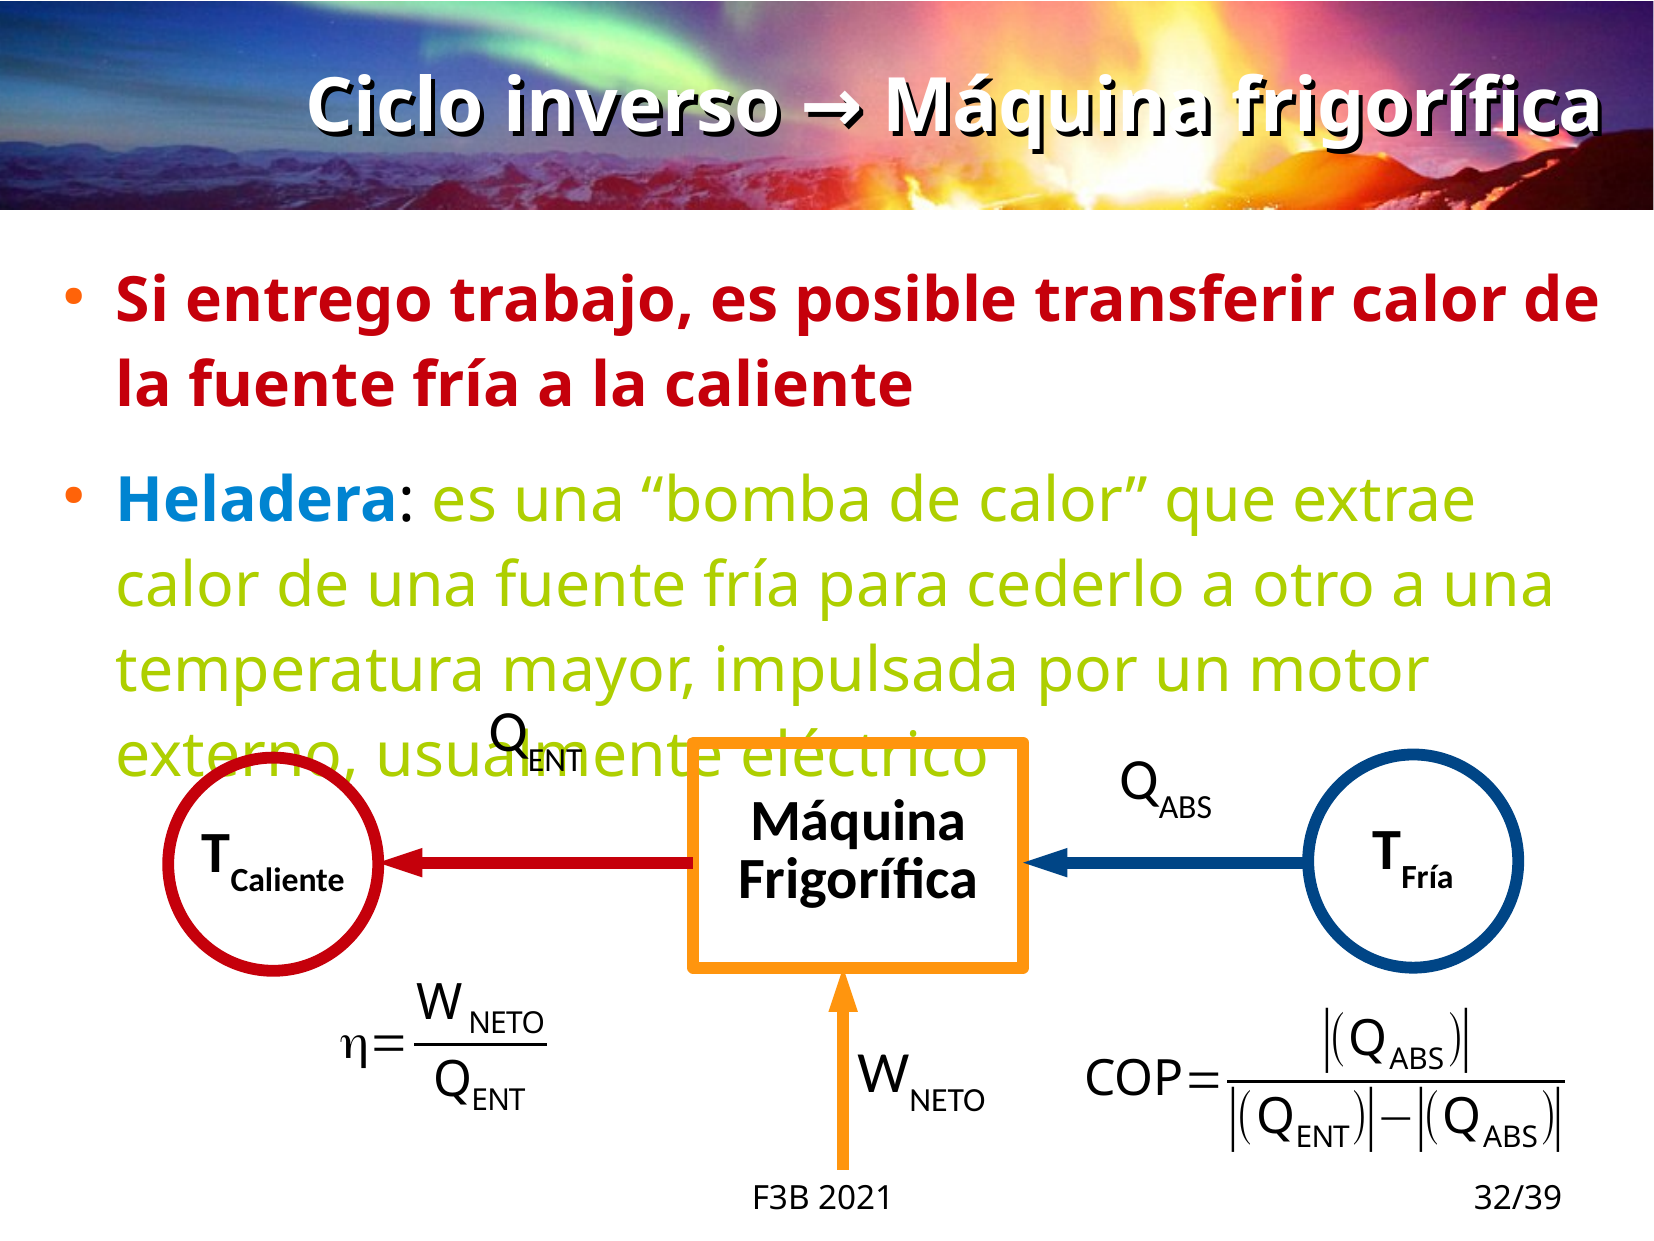

# Ciclo inverso → Máquina frigorífica
Si entrego trabajo, es posible transferir calor de la fuente fría a la caliente
Heladera: es una “bomba de calor” que extrae calor de una fuente fría para cederlo a otro a una temperatura mayor, impulsada por un motor externo, usualmente eléctrico
Máquina
Frigorífica
TFría
TCaliente
QENT
QABS
WNETO
F3B 2021
32